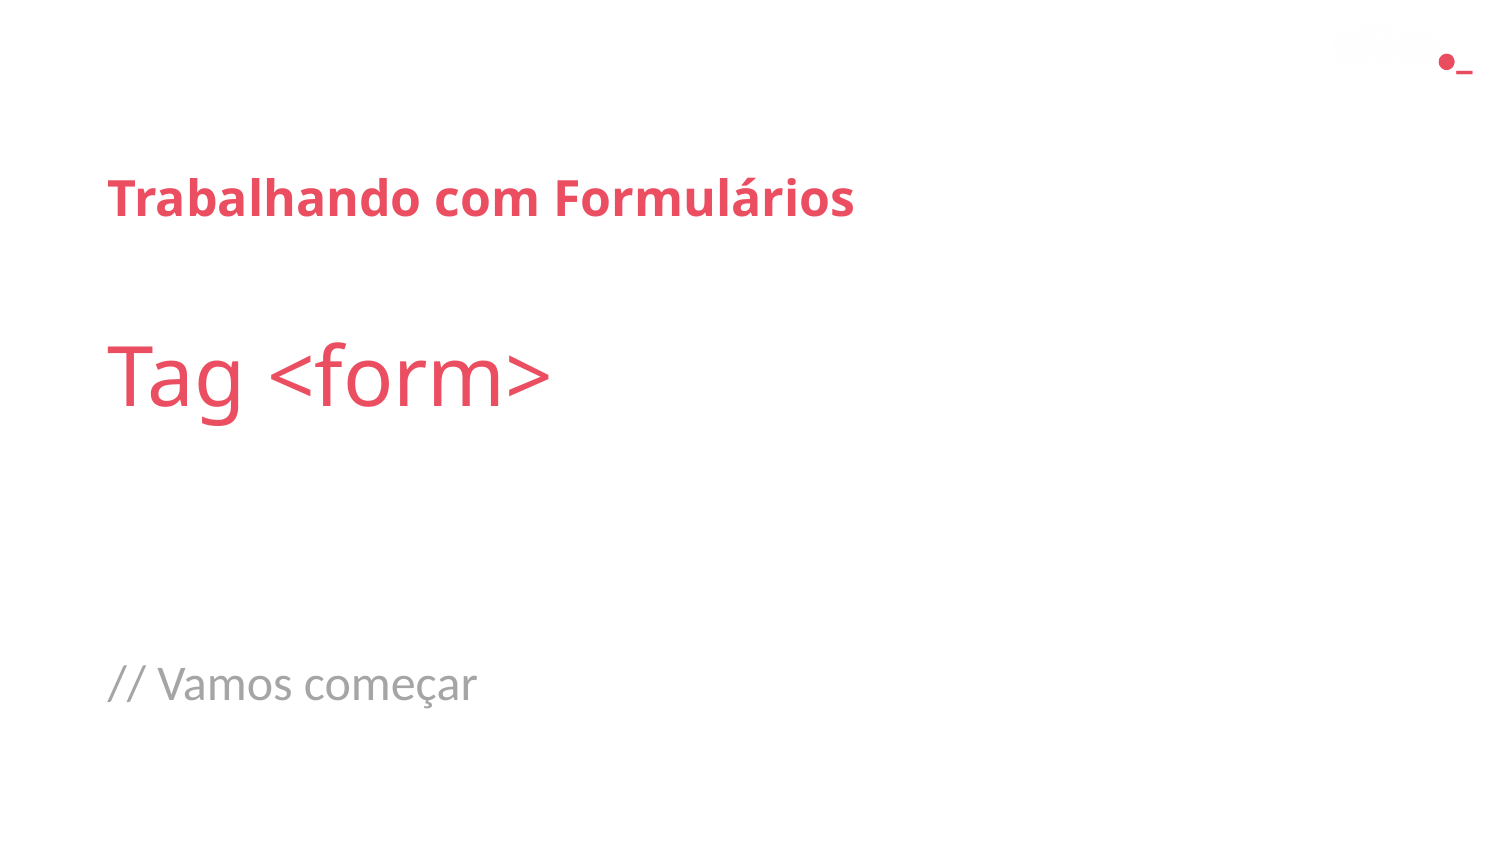

Trabalhando com Formulários
Tag <form>
// Vamos começar